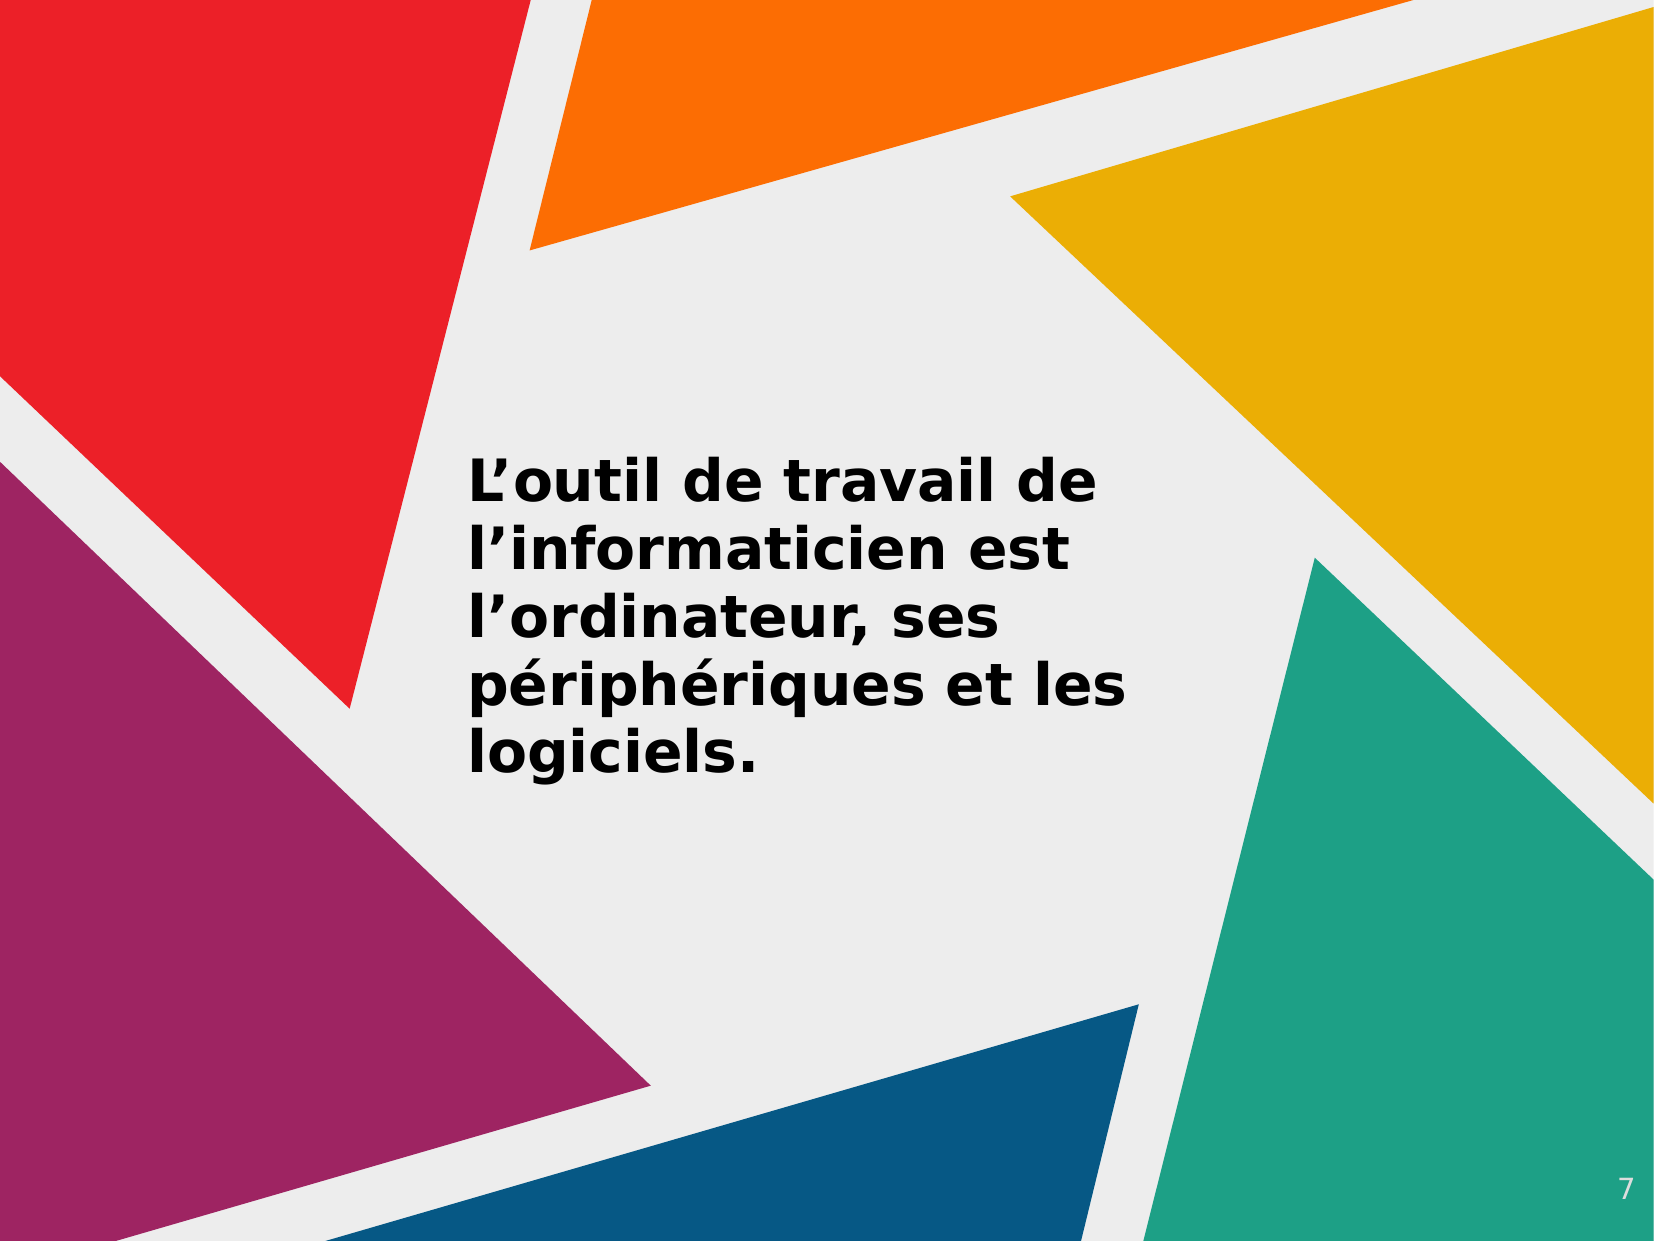

# L’outil de travail de l’informaticien est l’ordinateur, ses périphériques et les logiciels.
7